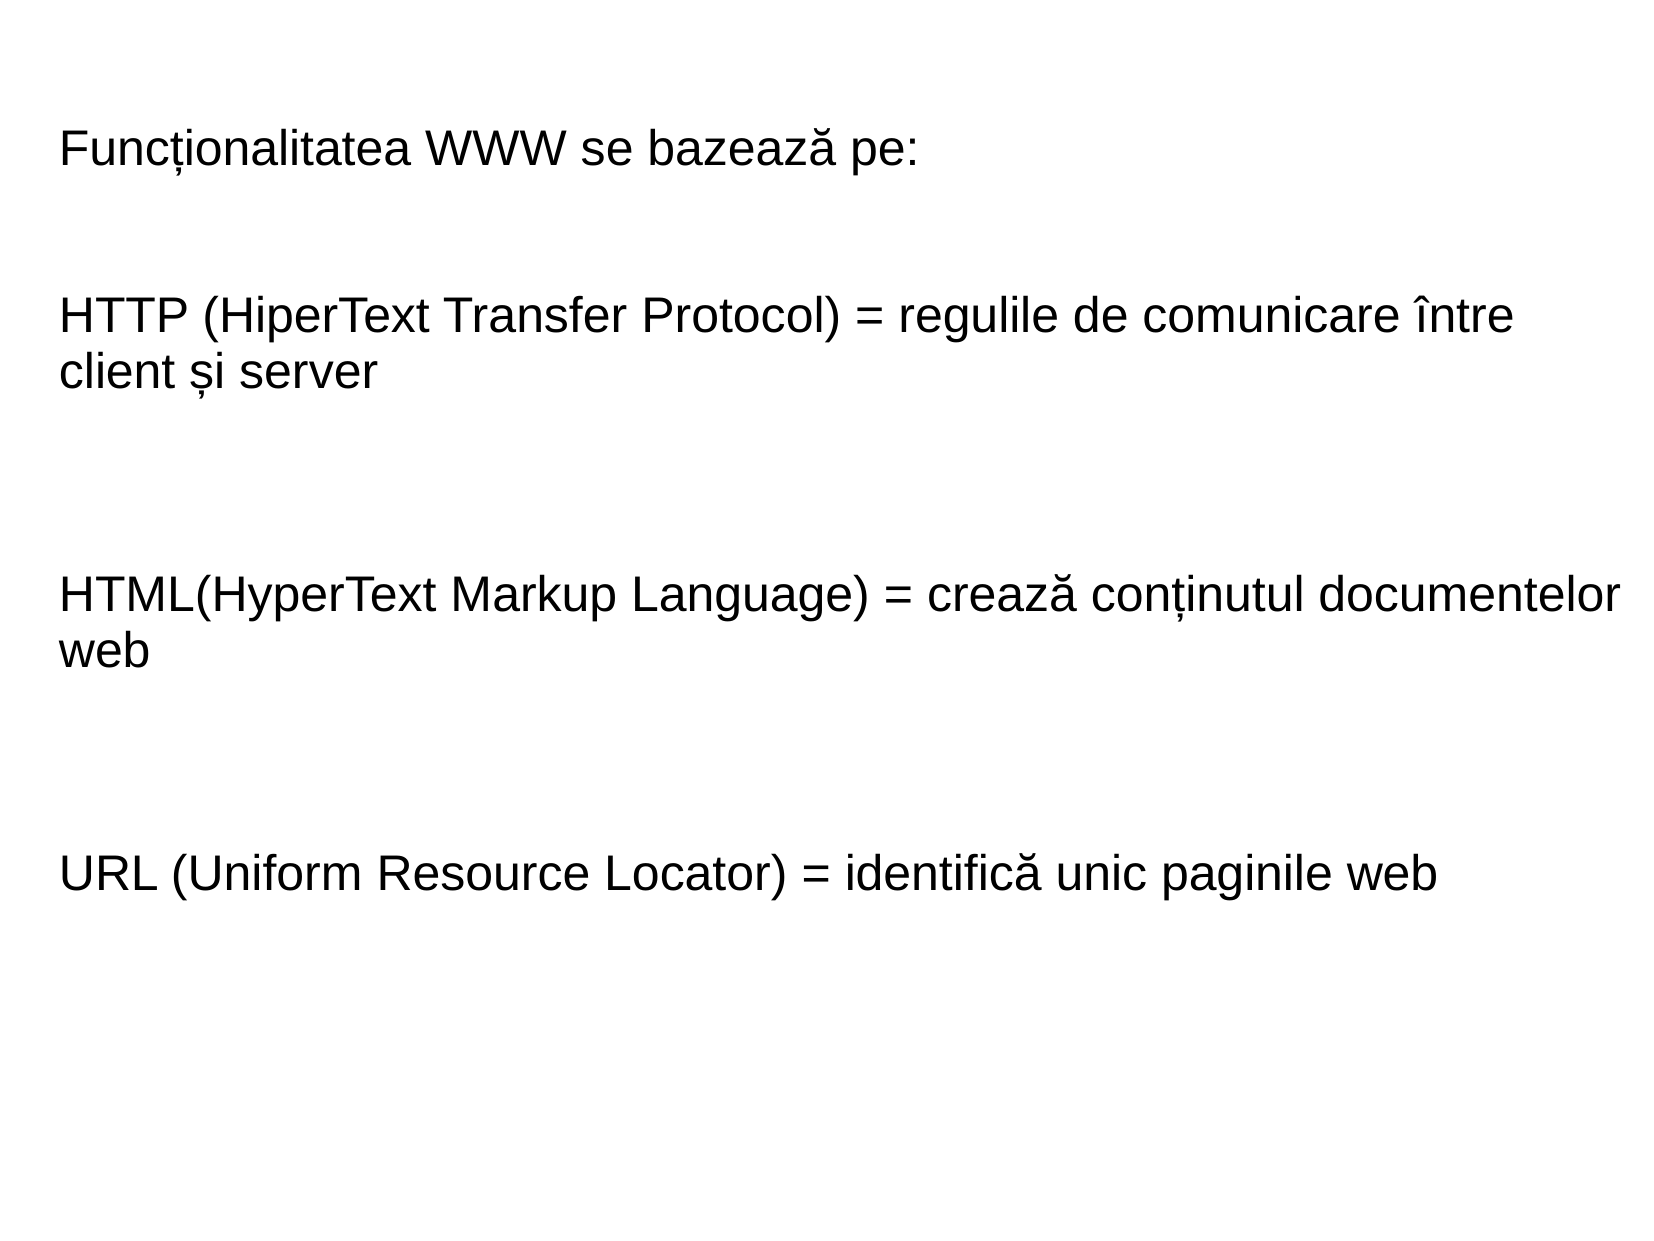

# Funcționalitatea WWW se bazează pe: HTTP (HiperText Transfer Protocol) = regulile de comunicare între client și server HTML(HyperText Markup Language) = crează conținutul documentelor web URL (Uniform Resource Locator) = identifică unic paginile web